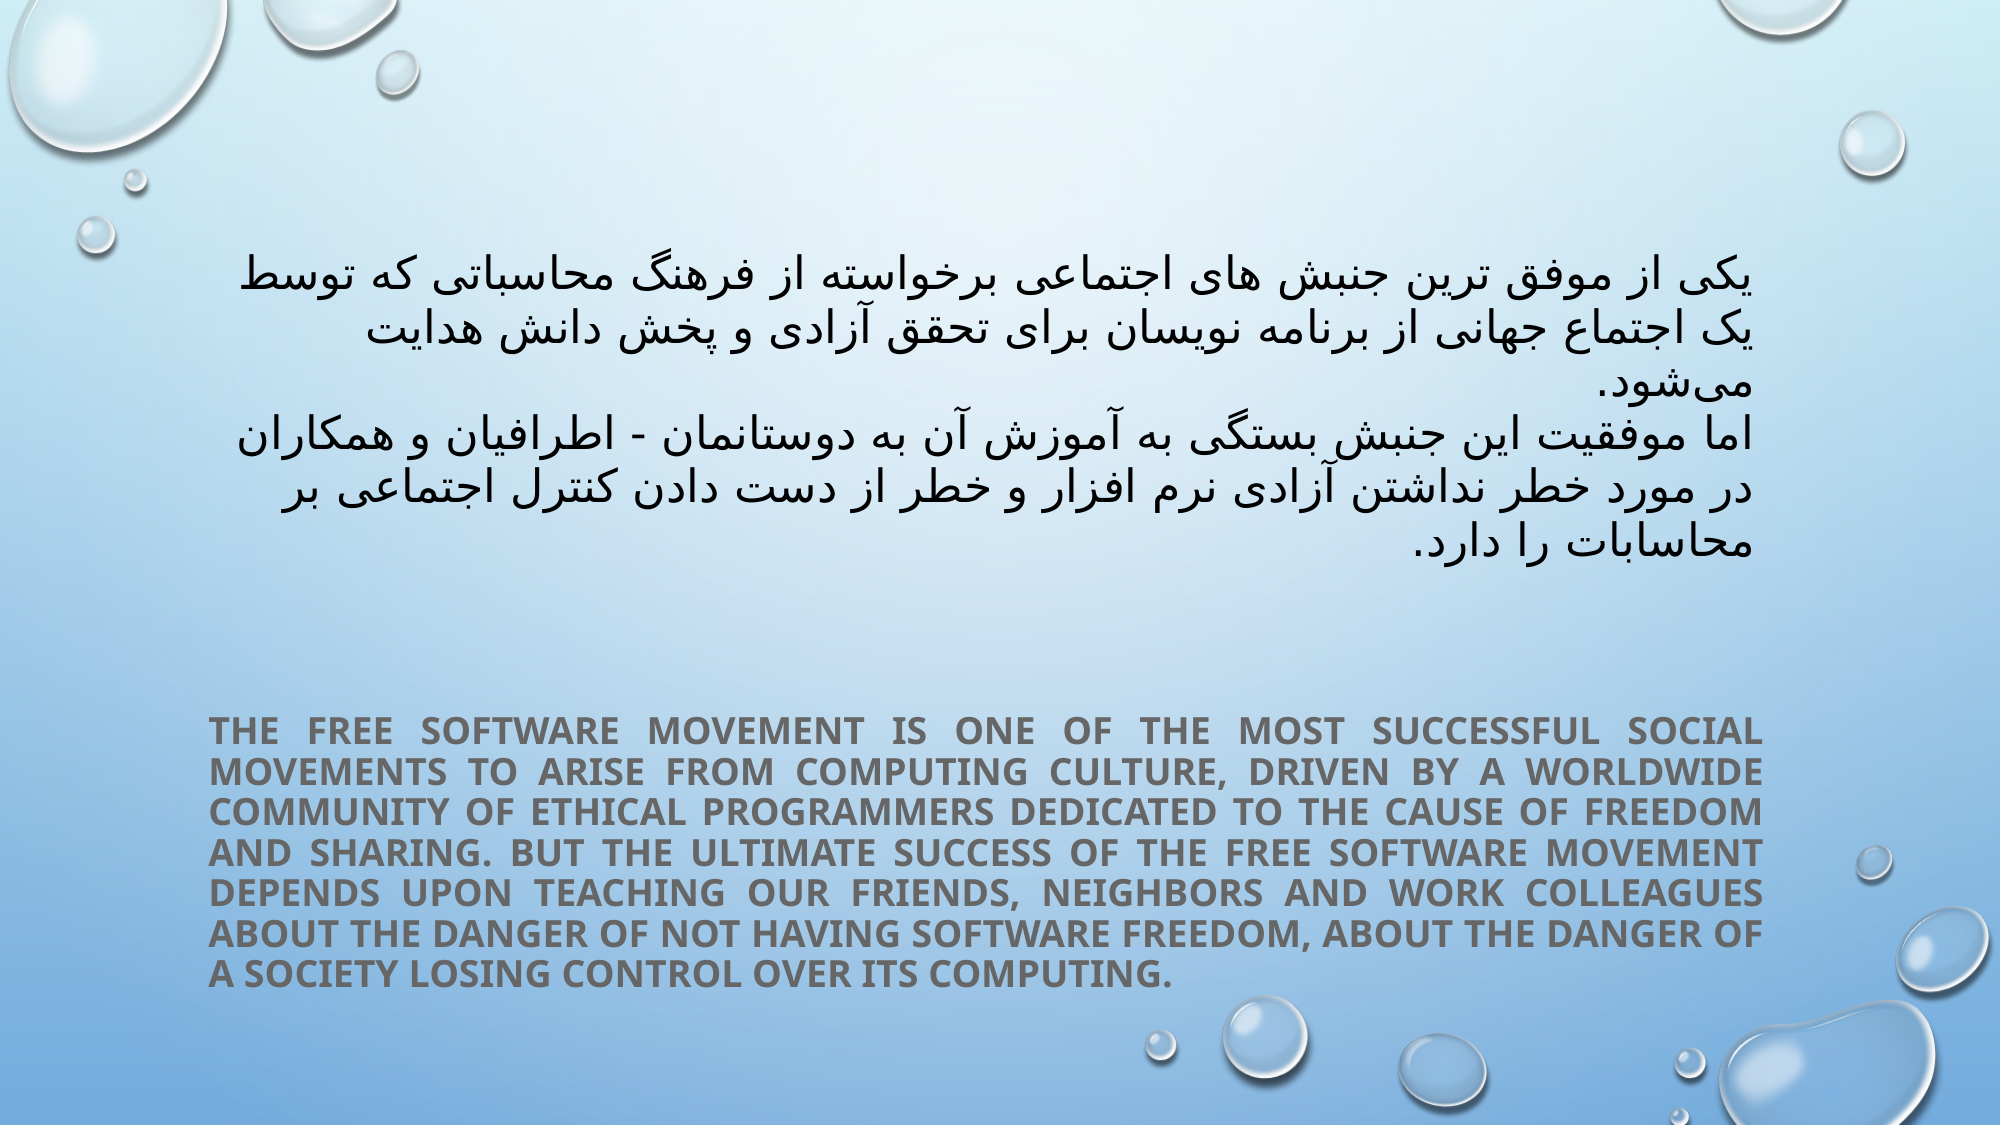

یکی از موفق ترین جنبش های اجتماعی برخواسته از فرهنگ محاسباتی که توسط یک اجتماع جهانی از برنامه نویسان برای تحقق آزادی و پخش دانش هدایت می‌شود.
اما موفقیت این جنبش بستگی به آموزش آن به دوستانمان - اطرافیان و همکاران در مورد خطر نداشتن آزادی نرم افزار و خطر از دست دادن کنترل اجتماعی بر محاسابات را دارد.
The free software movement is one of the most successful social movements to arise from computing culture, driven by a worldwide community of ethical programmers dedicated to the cause of freedom and sharing. But the ultimate success of the free software movement depends upon teaching our friends, neighbors and work colleagues about the danger of not having software freedom, about the danger of a society losing control over its computing.